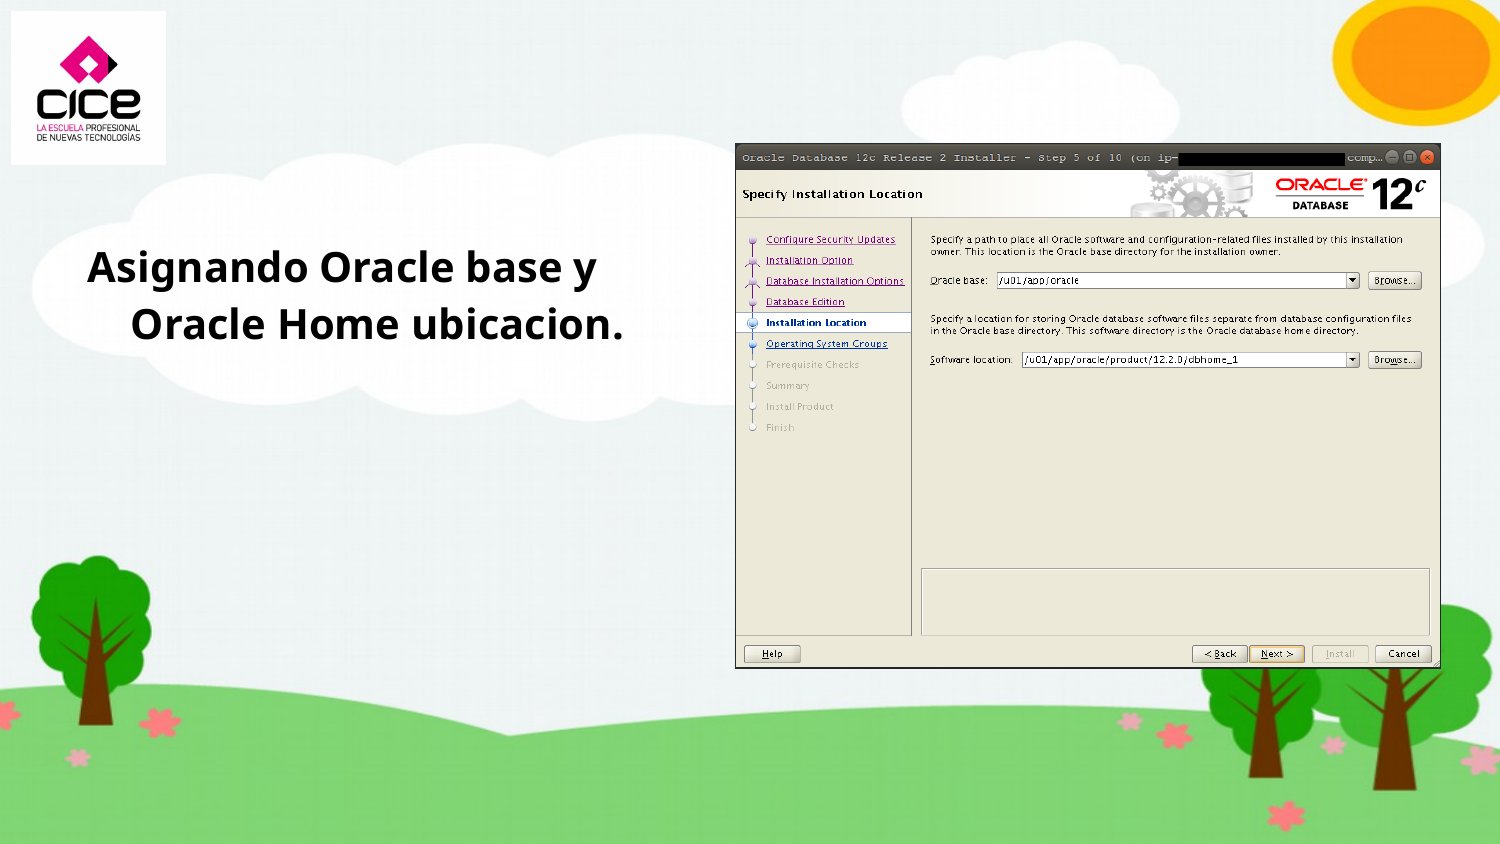

# Asignando Oracle base y Oracle Home ubicacion.